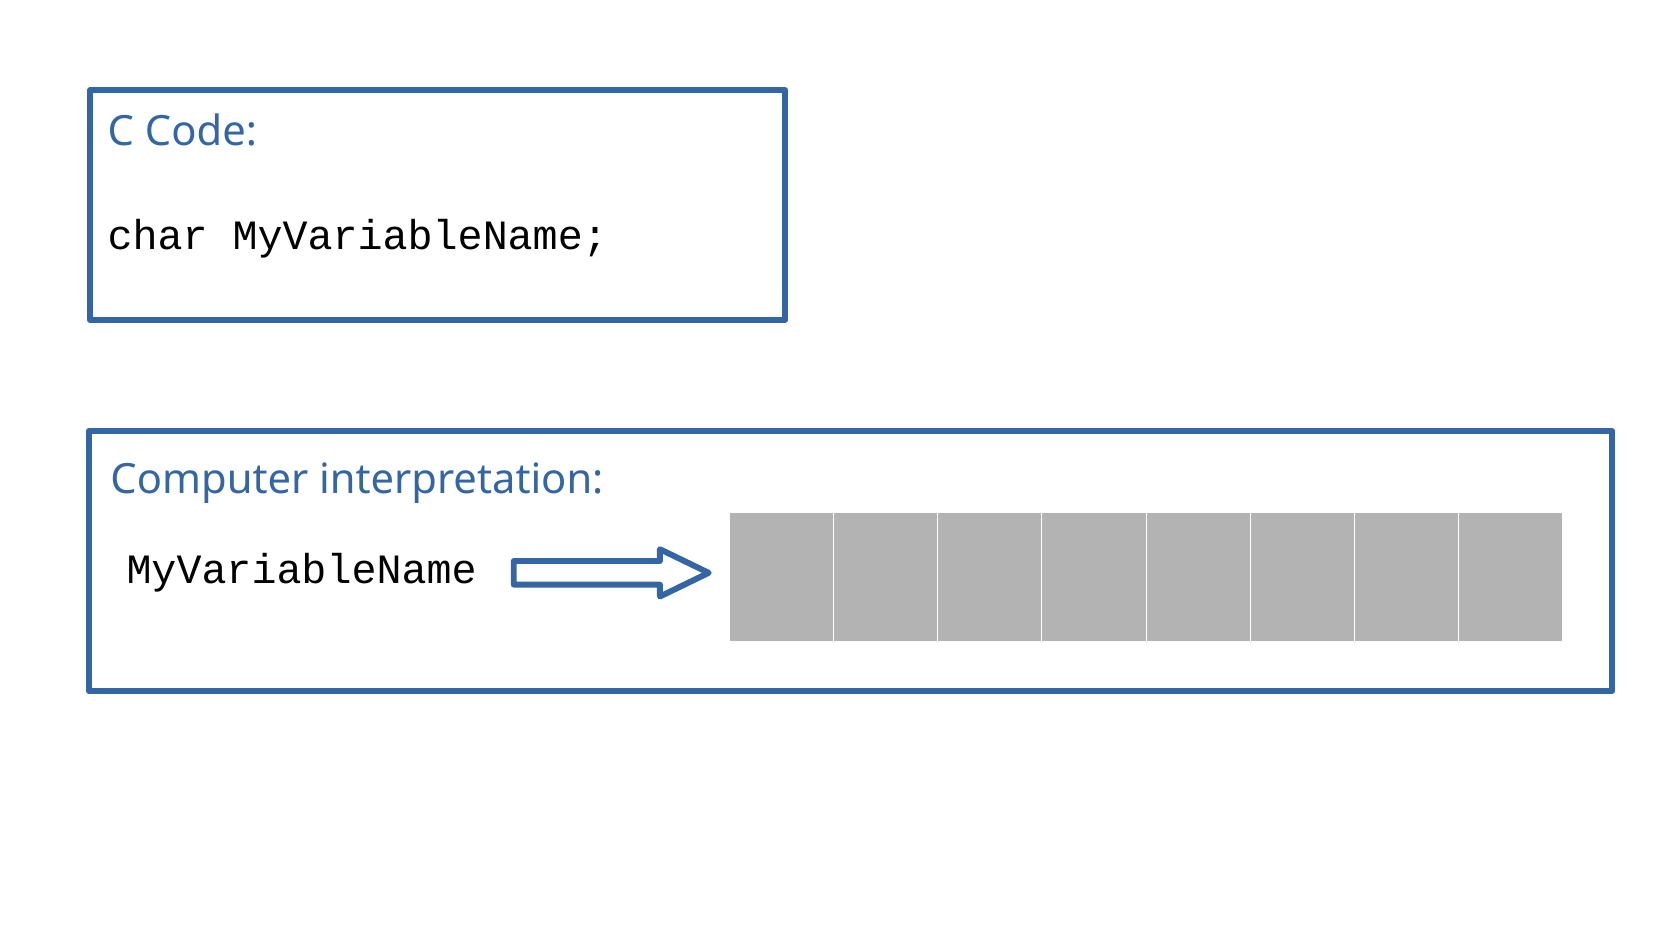

C Code:
char MyVariableName;
Computer interpretation:
| | | | | | | | |
| --- | --- | --- | --- | --- | --- | --- | --- |
MyVariableName